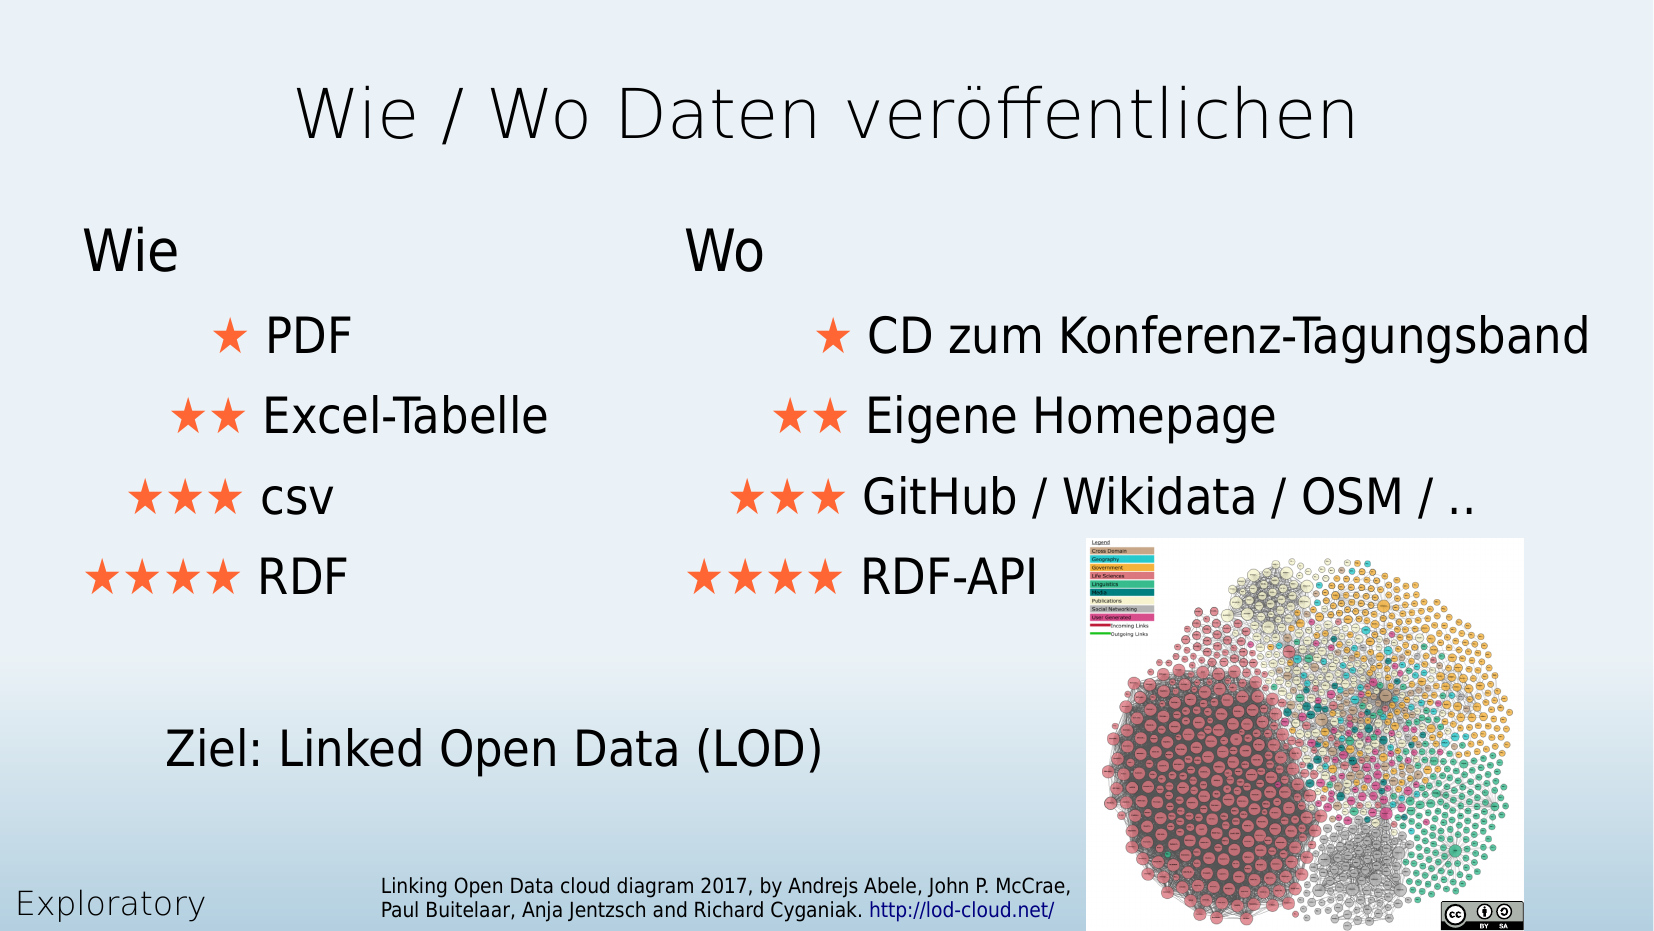

# Wie / Wo Daten veröffentlichen
Wie
 ★ PDF
 ★★ Excel-Tabelle
 ★★★ csv
★★★★ RDF
Wo
 ★ CD zum Konferenz-Tagungsband
 ★★ Eigene Homepage
 ★★★ GitHub / Wikidata / OSM / ..
★★★★ RDF-API
Linking Open Data cloud diagram 2017, by Andrejs Abele, John P. McCrae, Paul Buitelaar, Anja Jentzsch and Richard Cyganiak. http://lod-cloud.net/
Ziel: Linked Open Data (LOD)